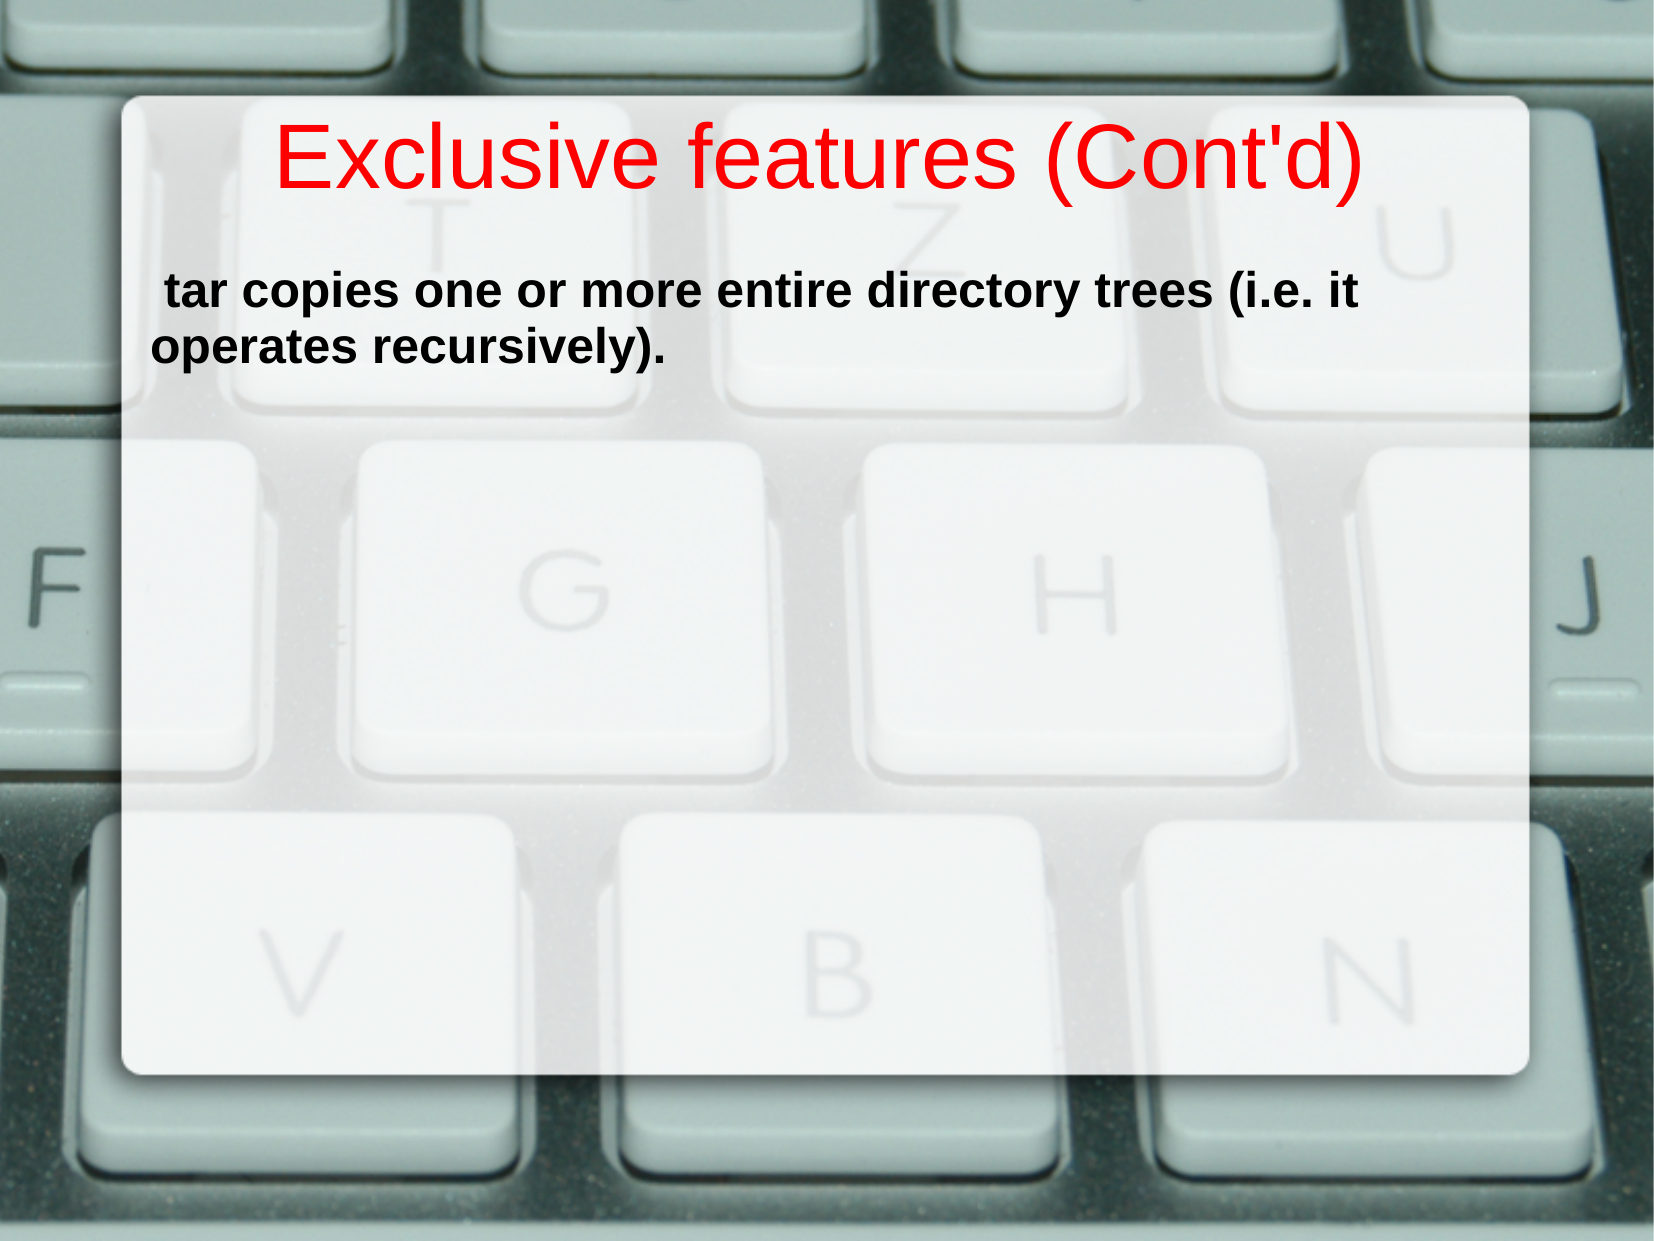

# Exclusive features (Cont'd)
 tar copies one or more entire directory trees (i.e. it operates recursively).